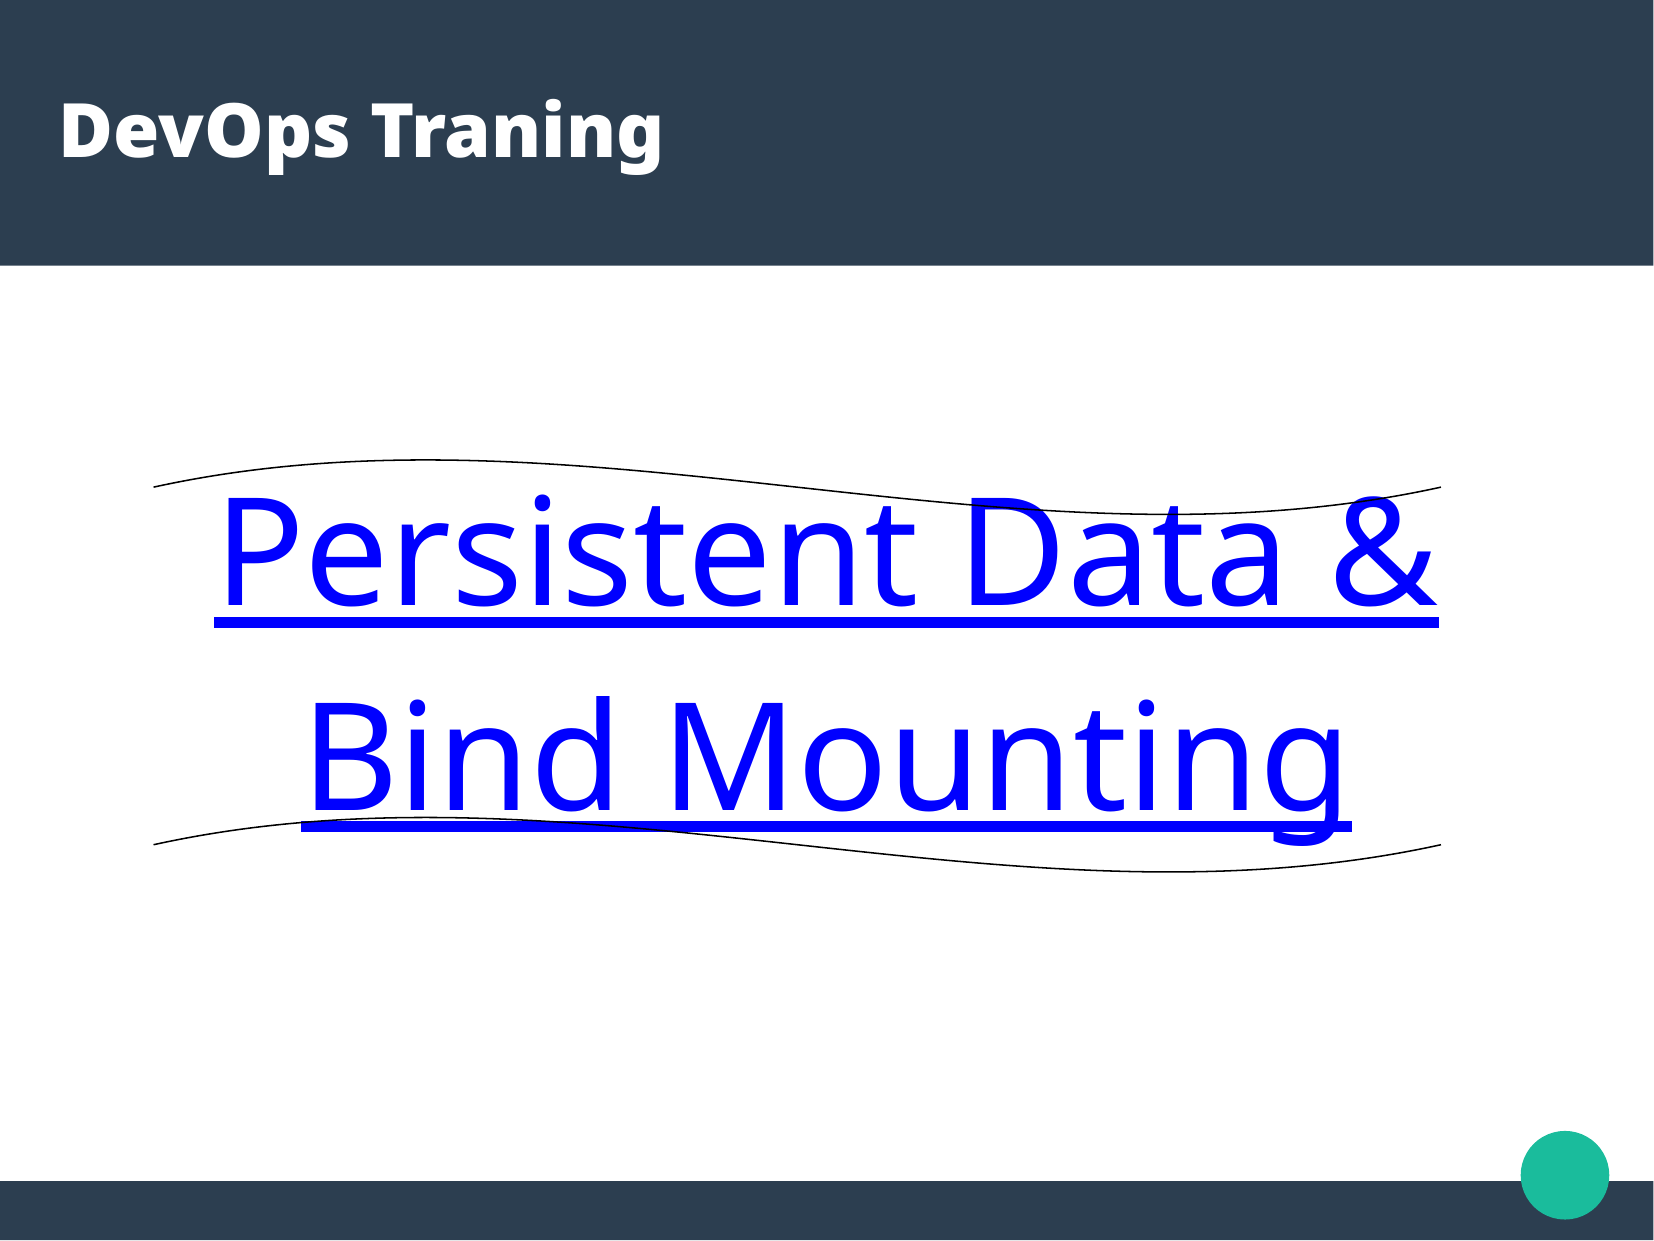

# DevOps Traning
Persistent Data & Bind Mounting